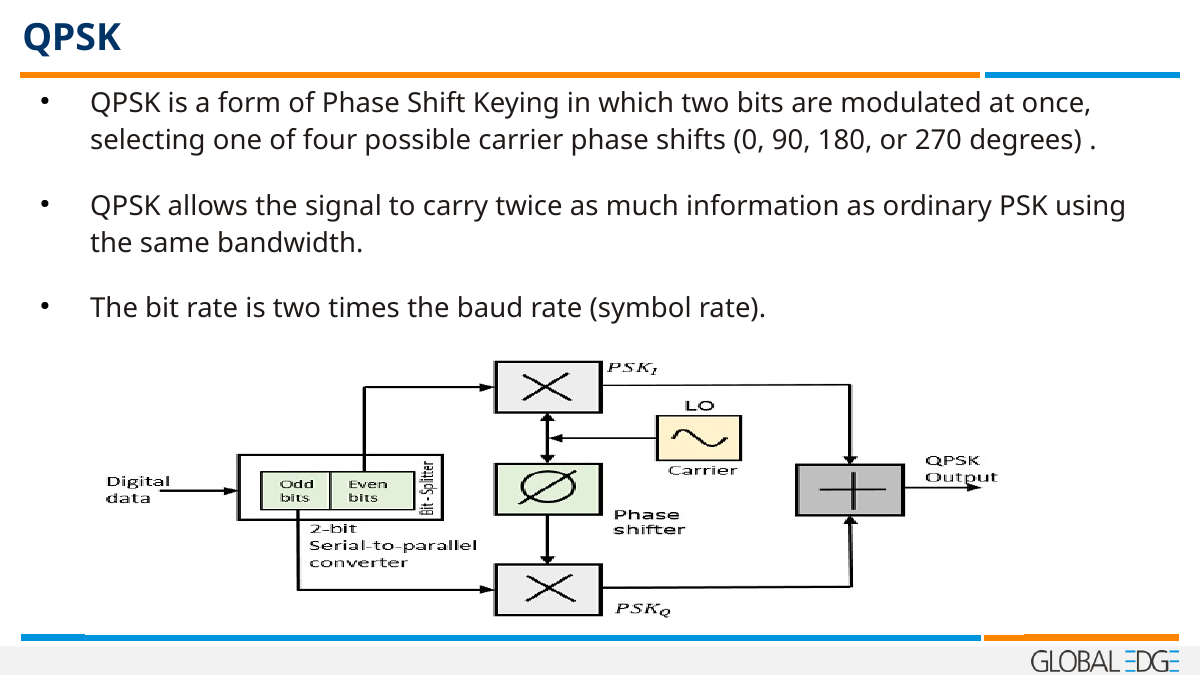

# QPSK
QPSK is a form of Phase Shift Keying in which two bits are modulated at once, selecting one of four possible carrier phase shifts (0, 90, 180, or 270 degrees) .
QPSK allows the signal to carry twice as much information as ordinary PSK using the same bandwidth.
The bit rate is two times the baud rate (symbol rate).